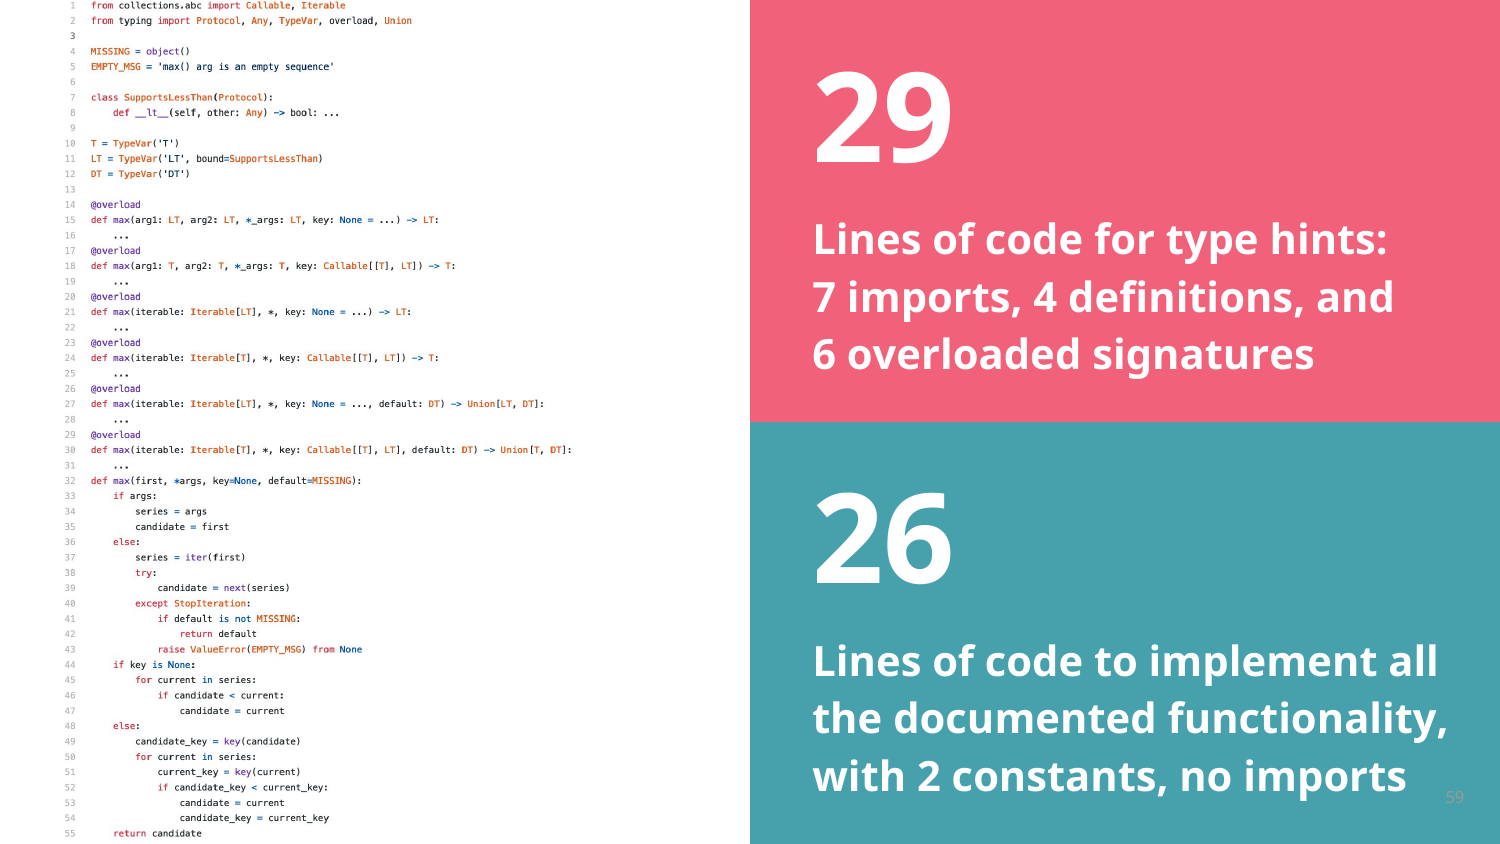

29
Lines of code for type hints:
7 imports, 4 definitions, and
6 overloaded signatures
26
Lines of code to implement all
the documented functionality,
with 2 constants, no imports
59
59